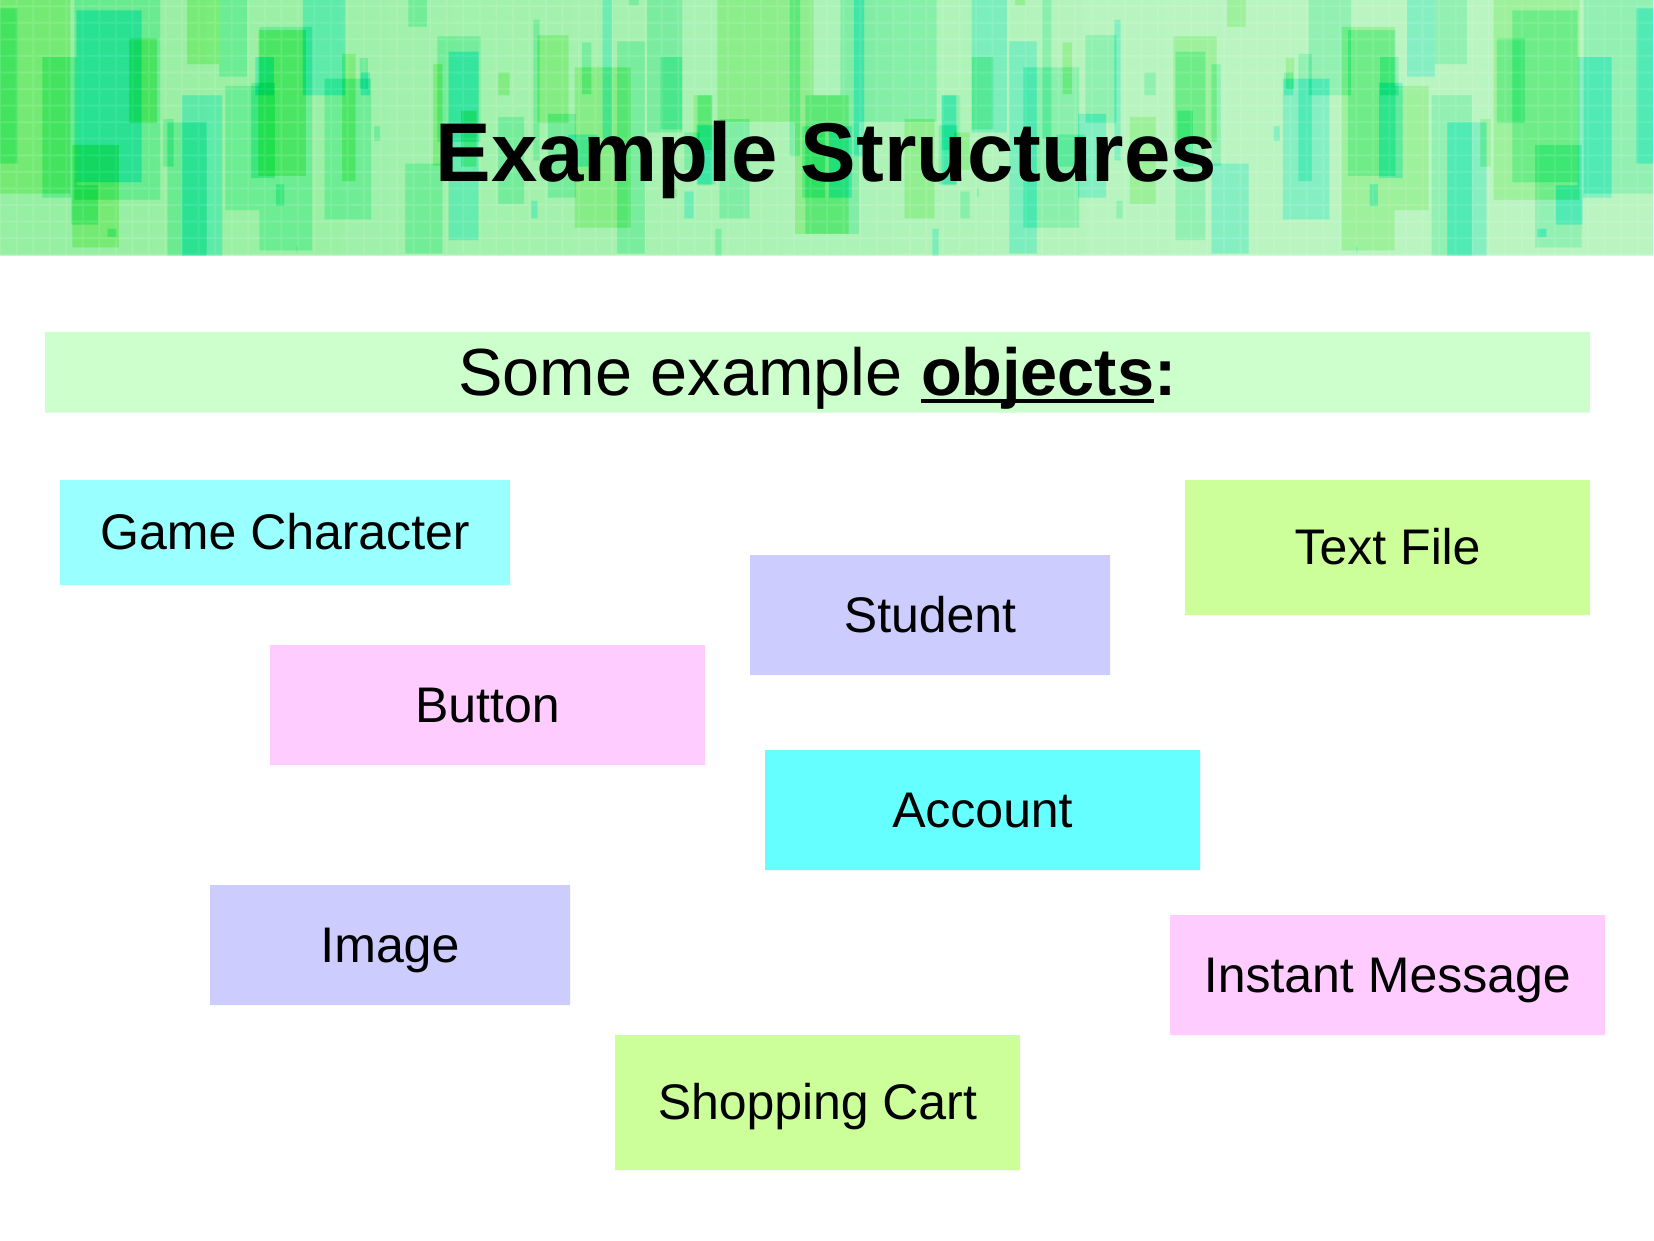

# Example Structures
Some example objects:
Game Character
Text File
Student
Button
Account
Image
Instant Message
Shopping Cart